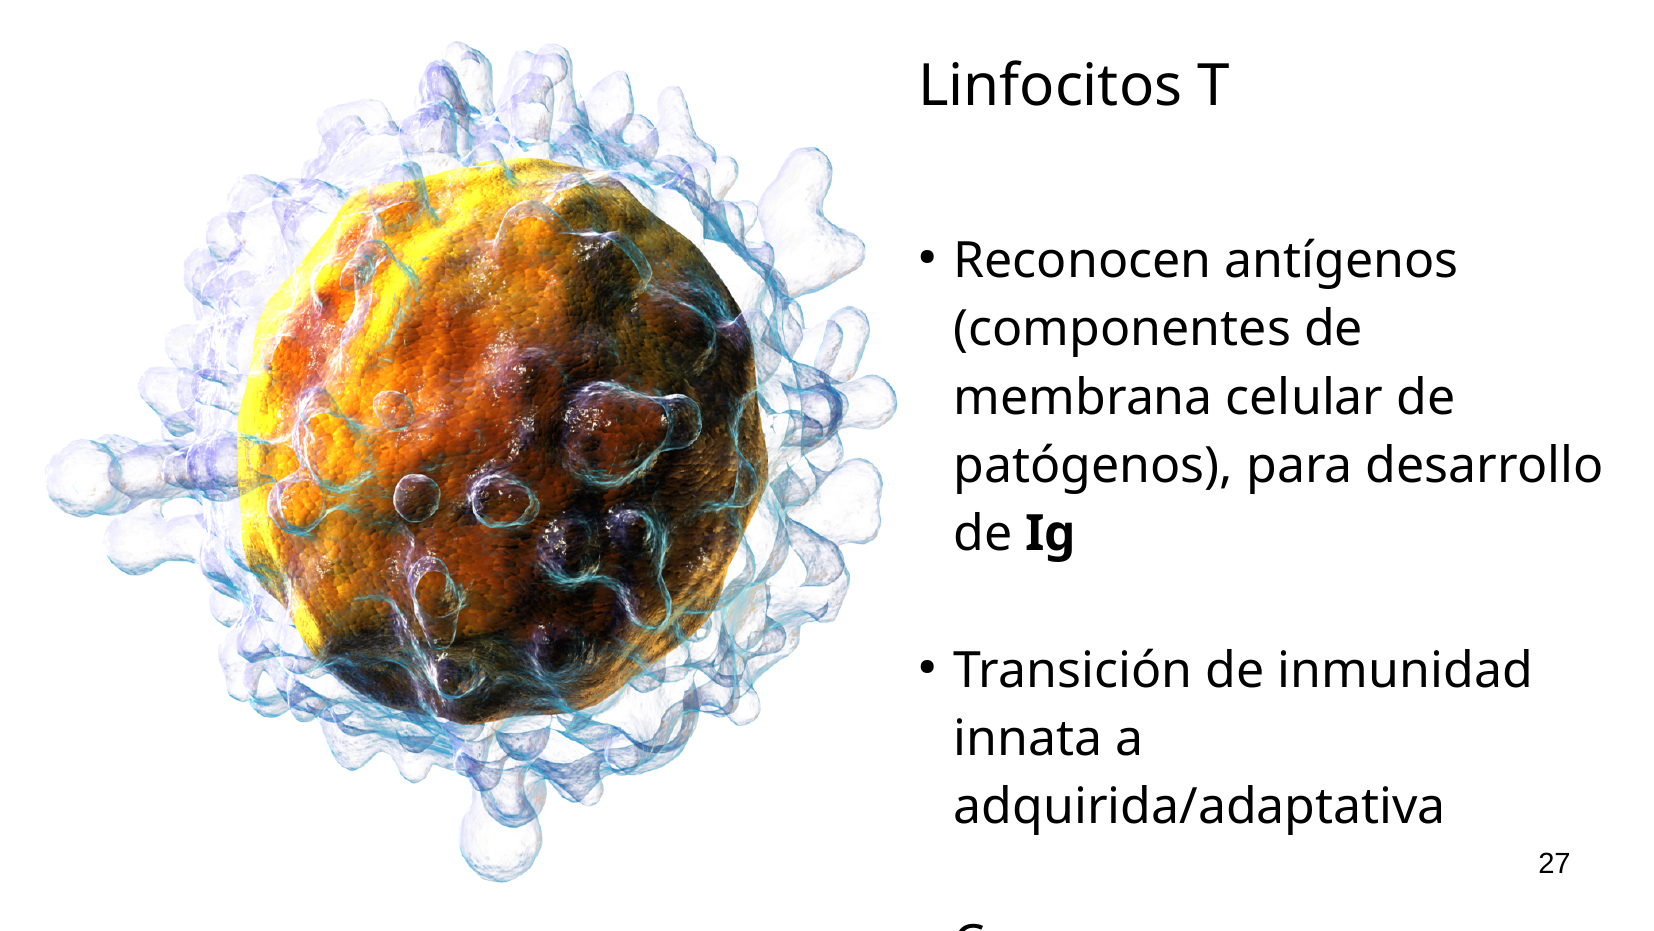

Linfocitos T
Reconocen antígenos (componentes de membrana celular de patógenos), para desarrollo de Ig
Transición de inmunidad innata a adquirida/adaptativa
Comunes en sangre
Núcleo grande y redondo
Se originan en el Timo (sólo maduración)
27